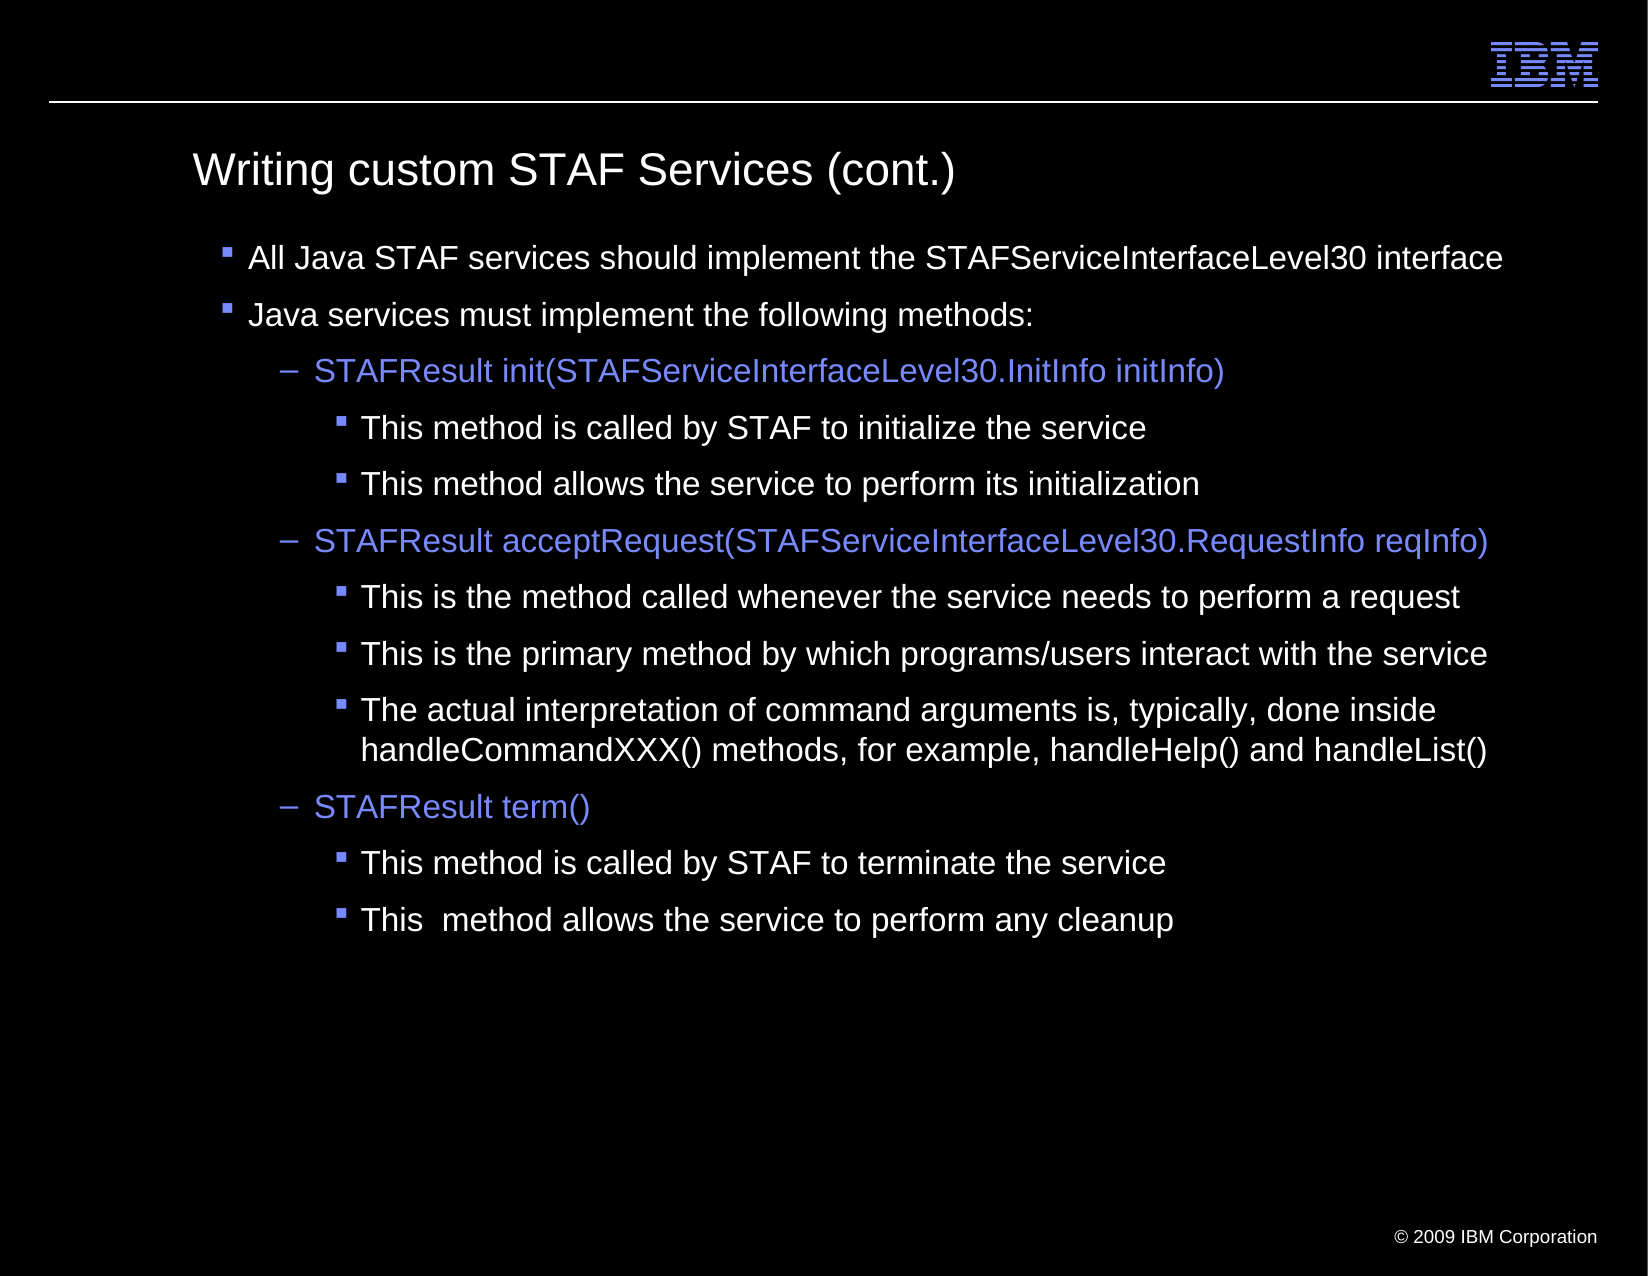

# Writing custom STAF Services (cont.)
All Java STAF services should implement the STAFServiceInterfaceLevel30 interface
Java services must implement the following methods:
STAFResult init(STAFServiceInterfaceLevel30.InitInfo initInfo)
This method is called by STAF to initialize the service
This method allows the service to perform its initialization
STAFResult acceptRequest(STAFServiceInterfaceLevel30.RequestInfo reqInfo)
This is the method called whenever the service needs to perform a request
This is the primary method by which programs/users interact with the service
The actual interpretation of command arguments is, typically, done inside handleCommandXXX() methods, for example, handleHelp() and handleList()
STAFResult term()
This method is called by STAF to terminate the service
This method allows the service to perform any cleanup